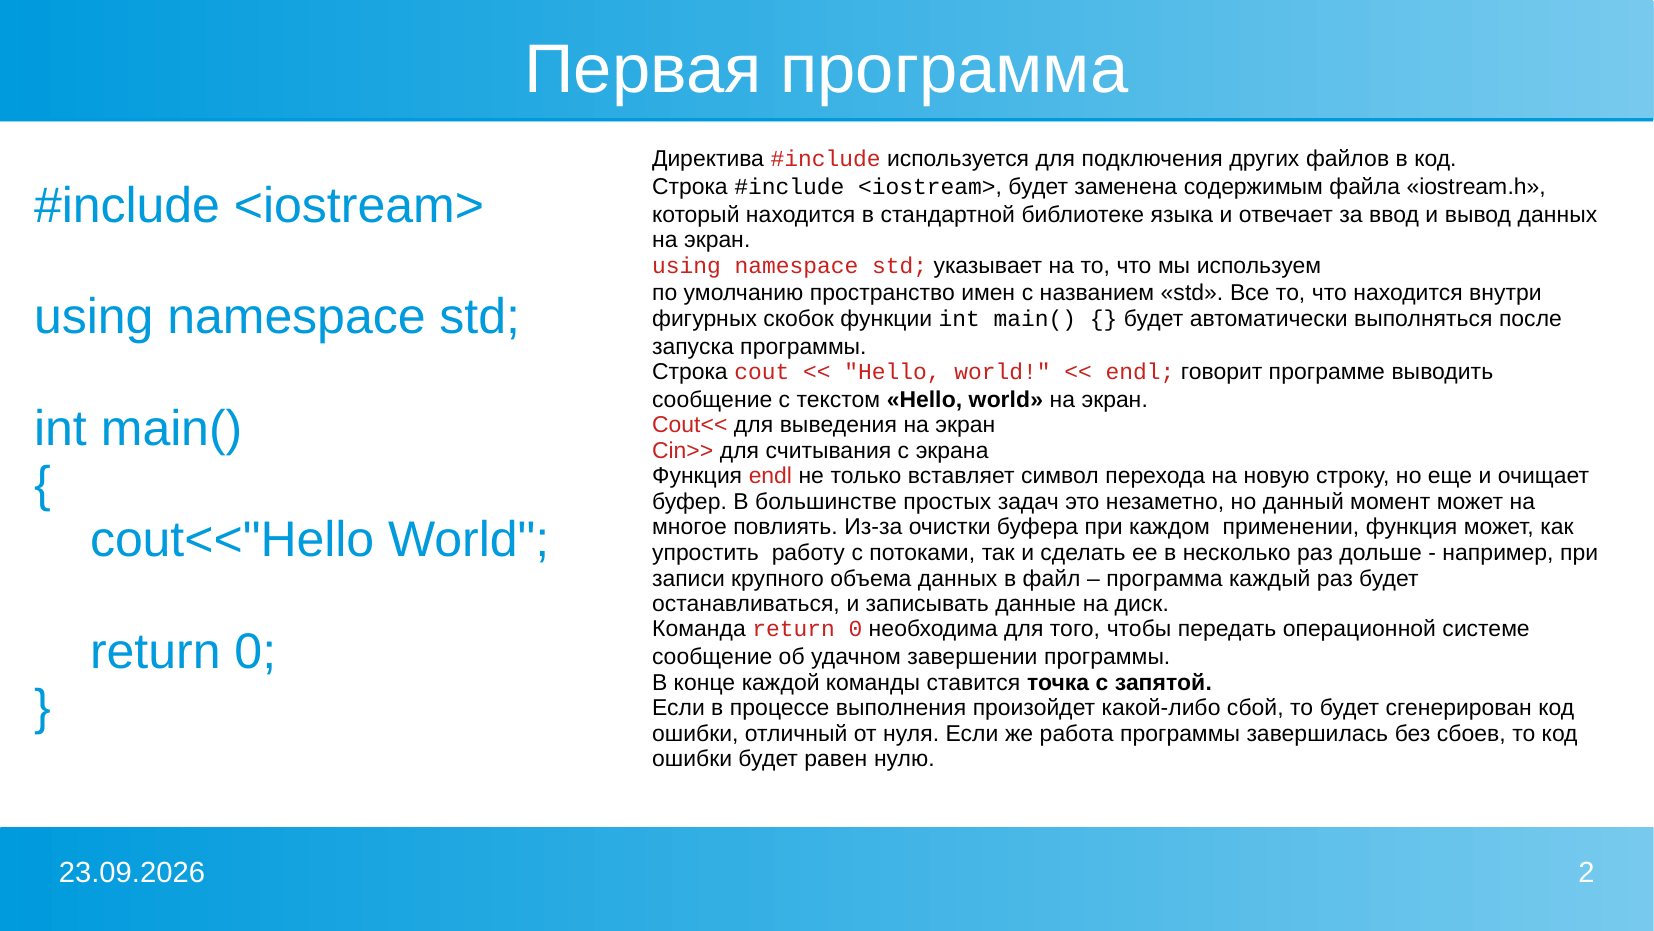

# Первая программа
Директива #include используется для подключения других файлов в код.
Строка #include <iostream>, будет заменена содержимым файла «iostream.h», который находится в стандартной библиотеке языка и отвечает за ввод и вывод данных на экран.
using namespace std; указывает на то, что мы используем по умолчанию пространство имен с названием «std». Все то, что находится внутри фигурных скобок функции int main() {} будет автоматически выполняться после запуска программы.
Строка cout << "Hello, world!" << endl; говорит программе выводить сообщение с текстом «Hello, world» на экран.
Cout<< для выведения на экран
Cin>> для считывания с экрана
Функция endl не только вставляет символ перехода на новую строку, но еще и очищает буфер. В большинстве простых задач это незаметно, но данный момент может на многое повлиять. Из-за очистки буфера при каждом  применении, функция может, как упростить  работу с потоками, так и сделать ее в несколько раз дольше - например, при записи крупного объема данных в файл – программа каждый раз будет останавливаться, и записывать данные на диск.
Команда return 0 необходима для того, чтобы передать операционной системе сообщение об удачном завершении программы.
В конце каждой команды ставится точка с запятой.
Если в процессе выполнения произойдет какой-либо сбой, то будет сгенерирован код ошибки, отличный от нуля. Если же работа программы завершилась без сбоев, то код ошибки будет равен нулю.
#include <iostream>
using namespace std;
int main()
{
 cout<<"Hello World";
 return 0;
}
2